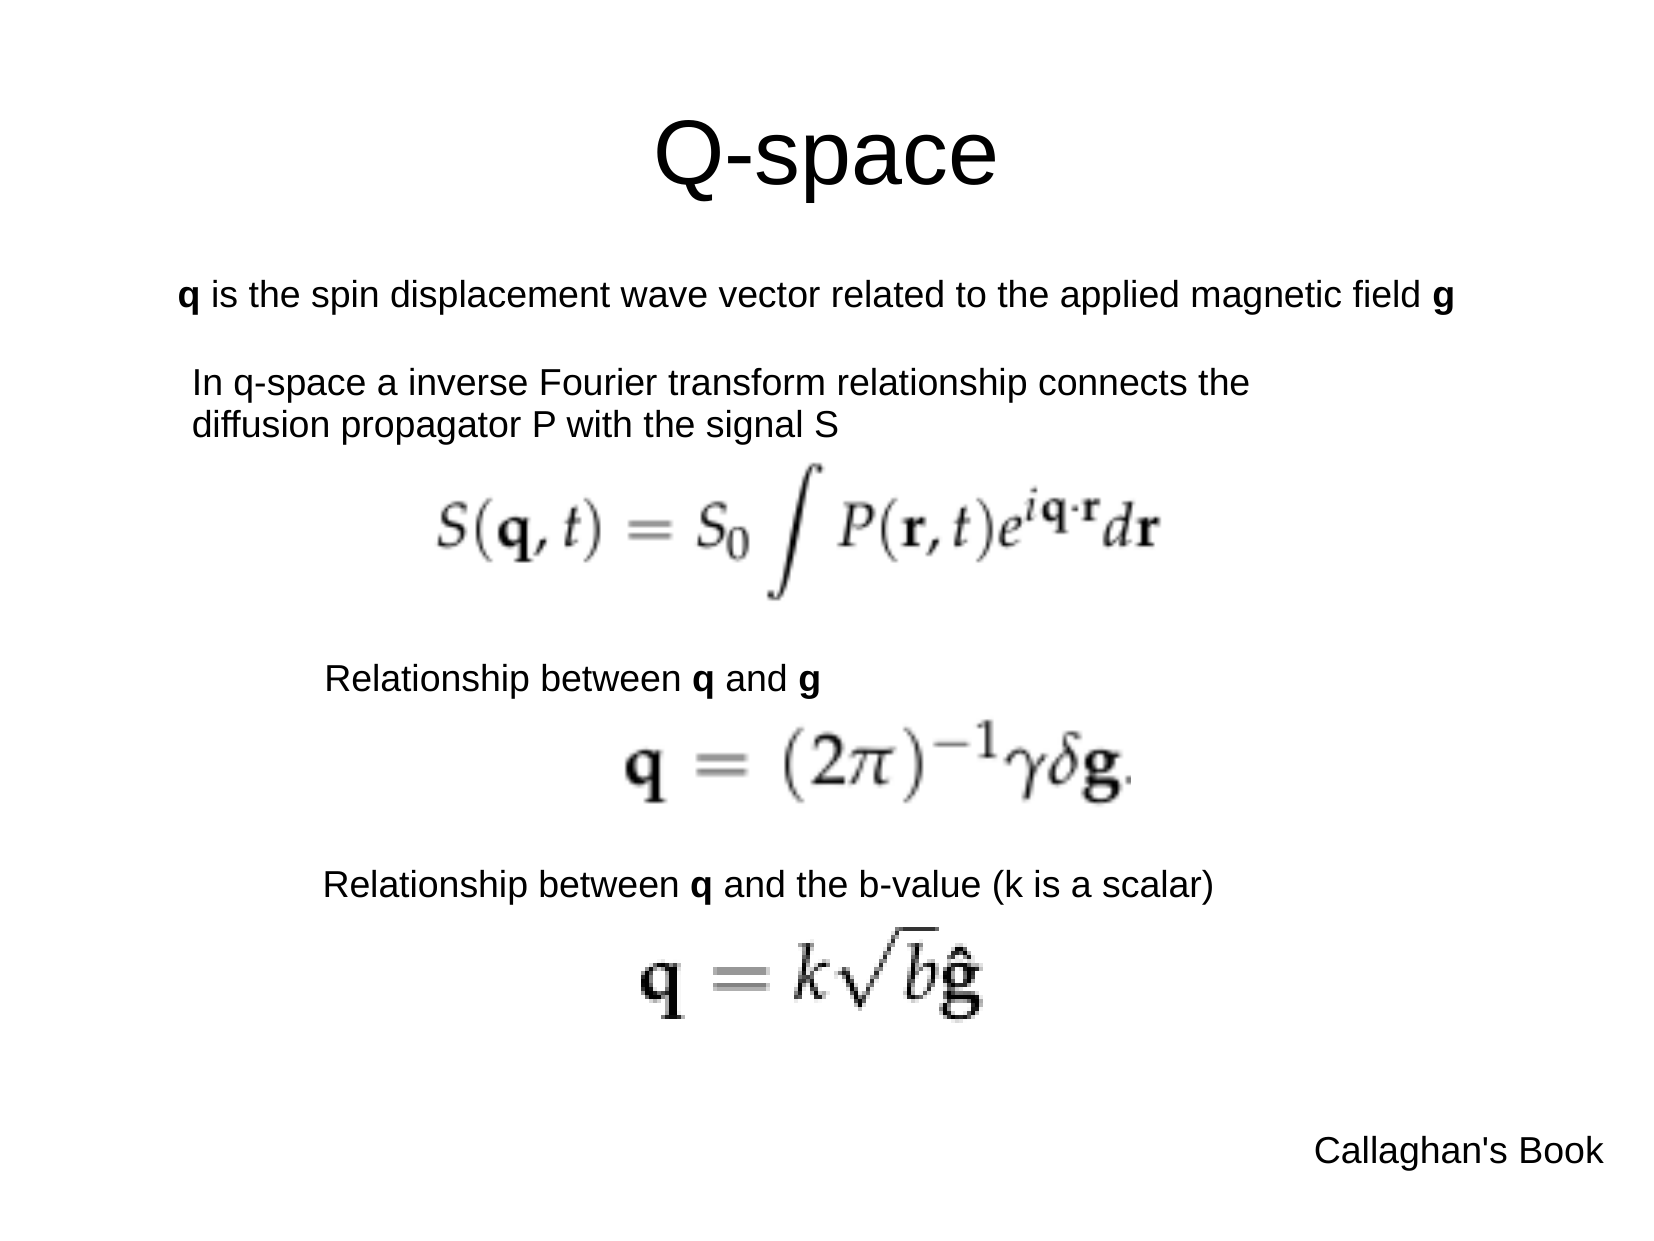

# Q-space
q is the spin displacement wave vector related to the applied magnetic field g
In q-space a inverse Fourier transform relationship connects the
diffusion propagator P with the signal S
Relationship between q and g
Relationship between q and the b-value (k is a scalar)
Callaghan's Book